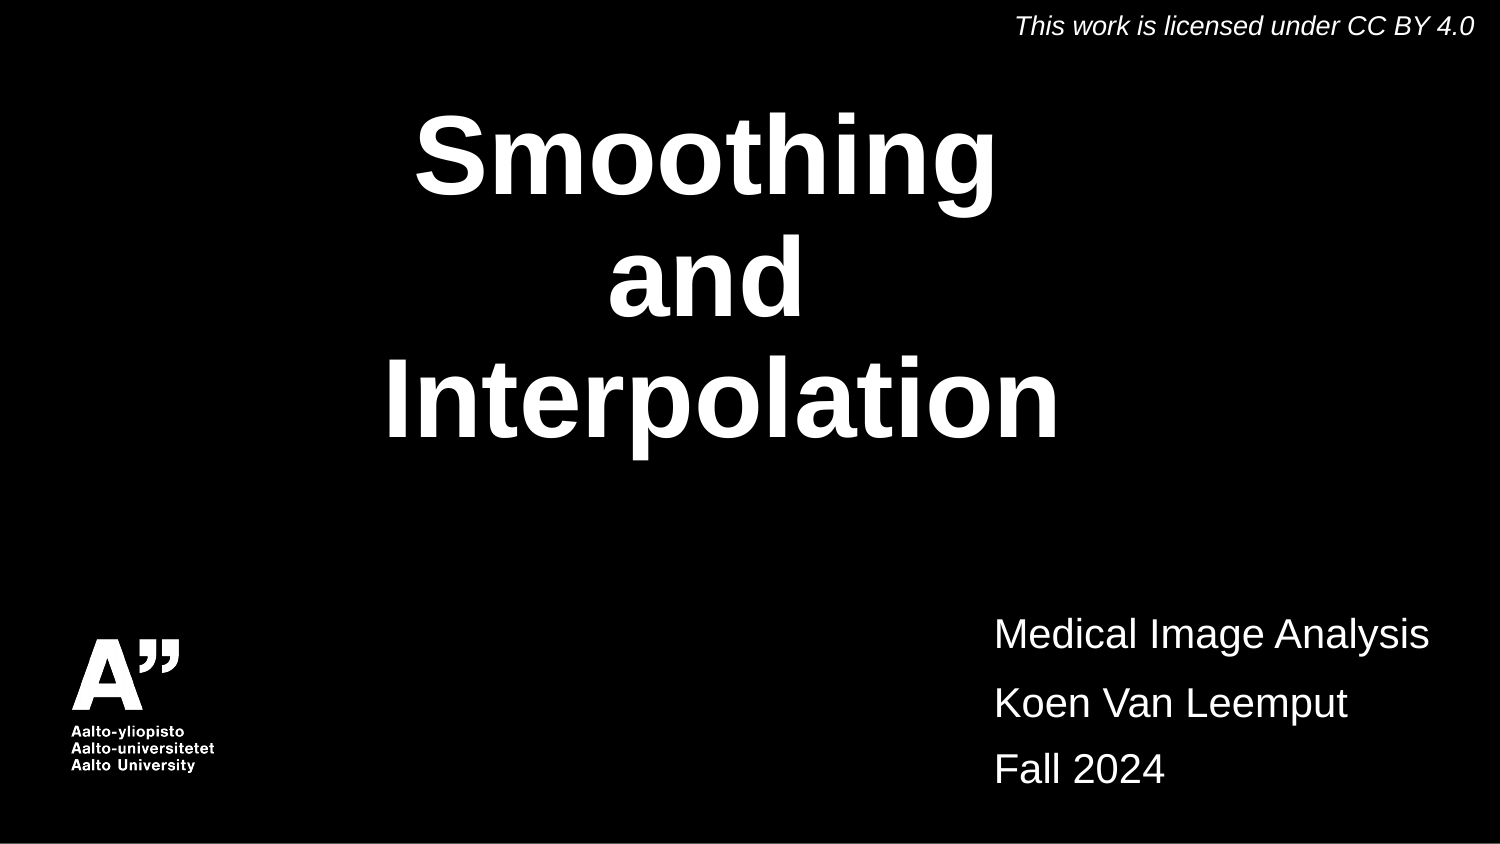

This work is licensed under CC BY 4.0
# Smoothing
and
Interpolation​
Medical Image Analysis
Koen Van Leemput
Fall 2024